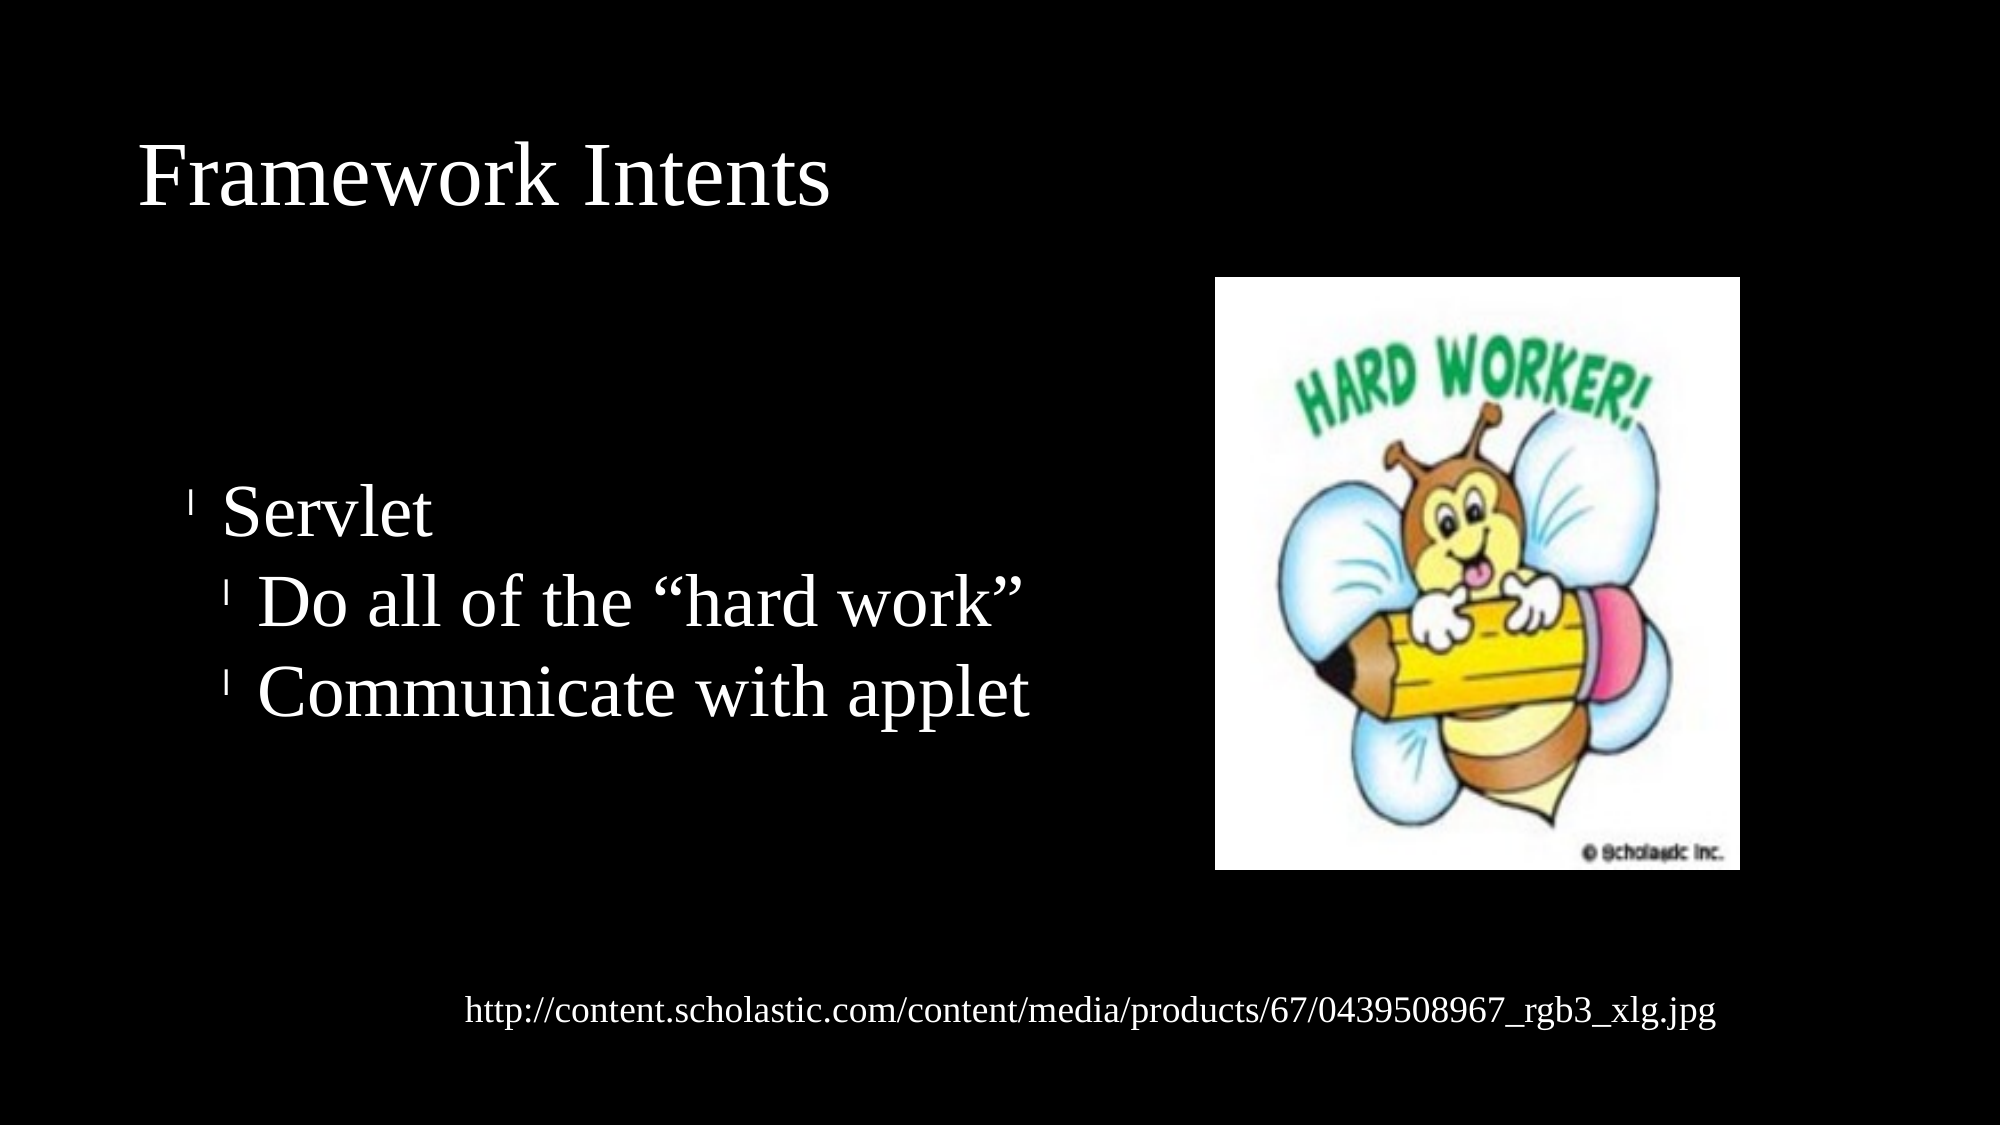

Framework Intents
Servlet
Do all of the “hard work”
Communicate with applet
http://content.scholastic.com/content/media/products/67/0439508967_rgb3_xlg.jpg